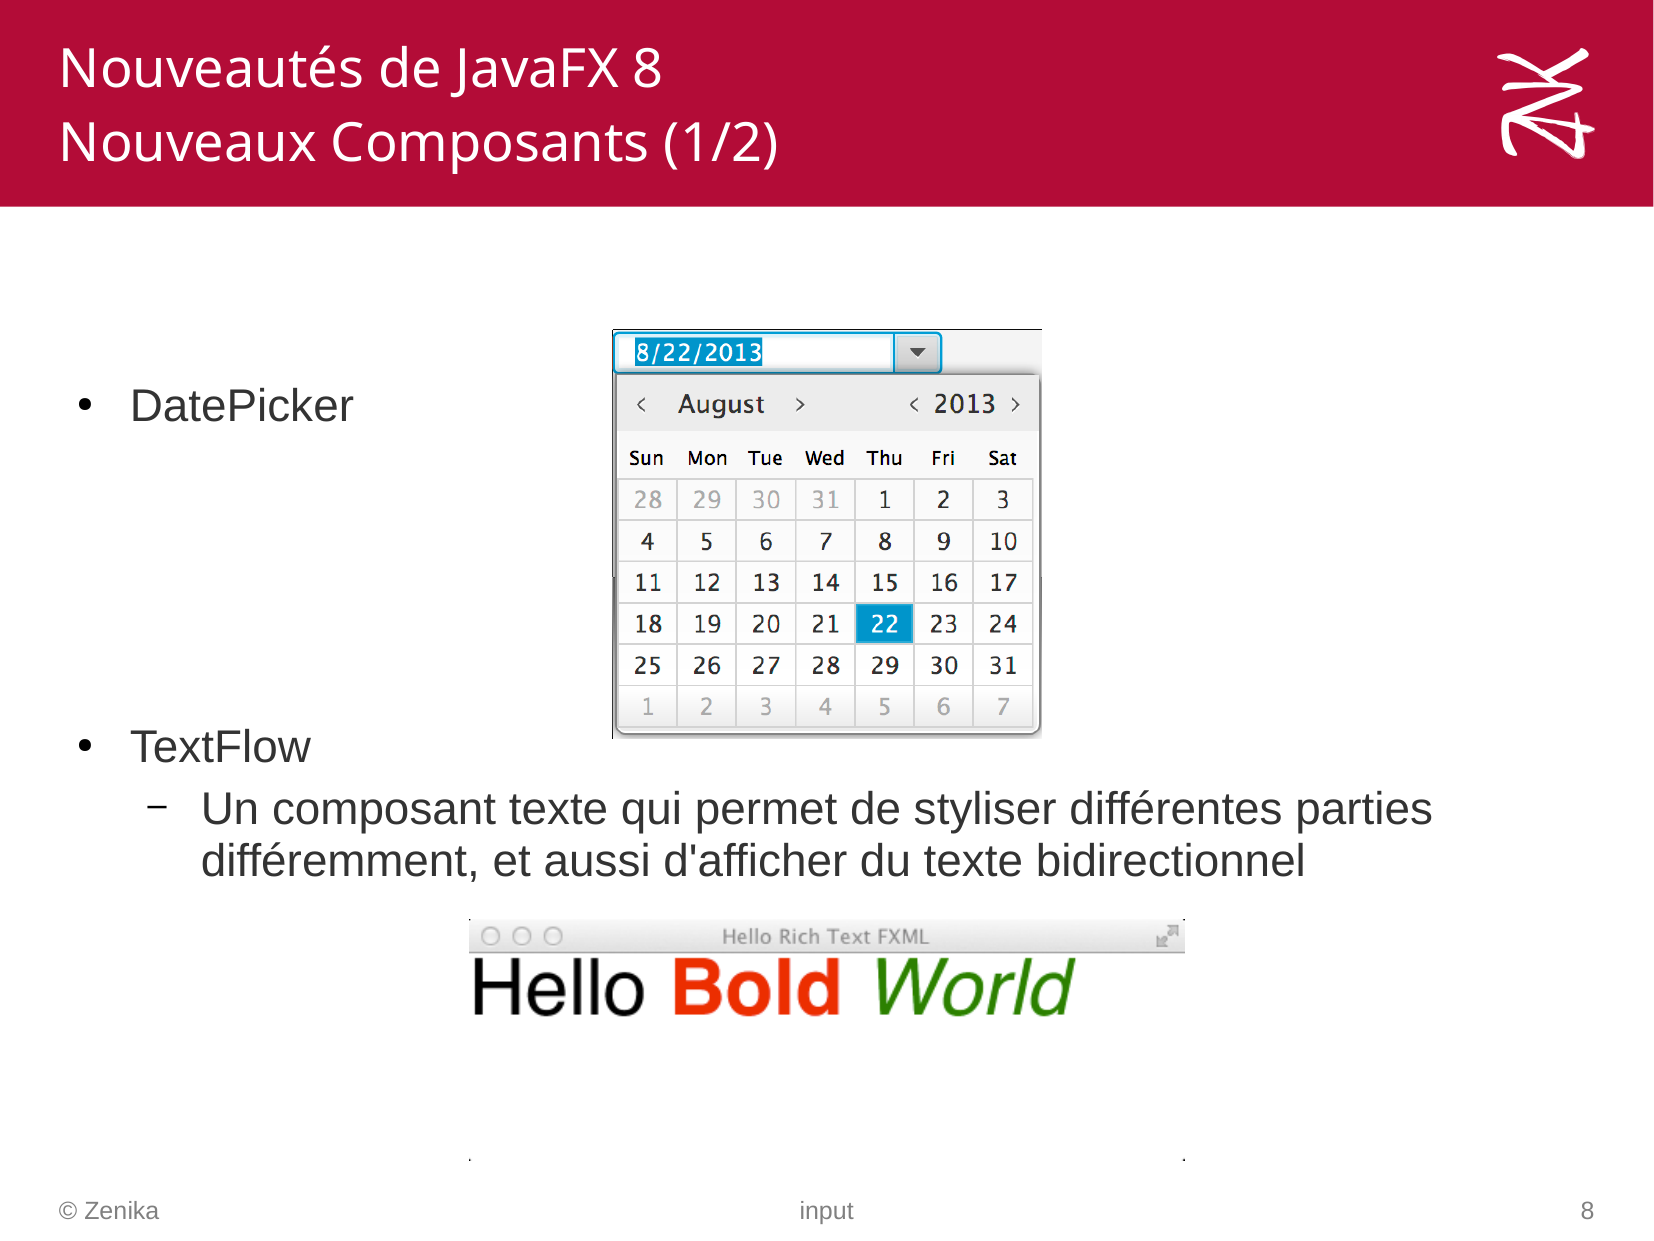

# Nouveautés de JavaFX 8 Nouveaux Composants (1/2)
DatePicker
TextFlow
Un composant texte qui permet de styliser différentes parties différemment, et aussi d'afficher du texte bidirectionnel